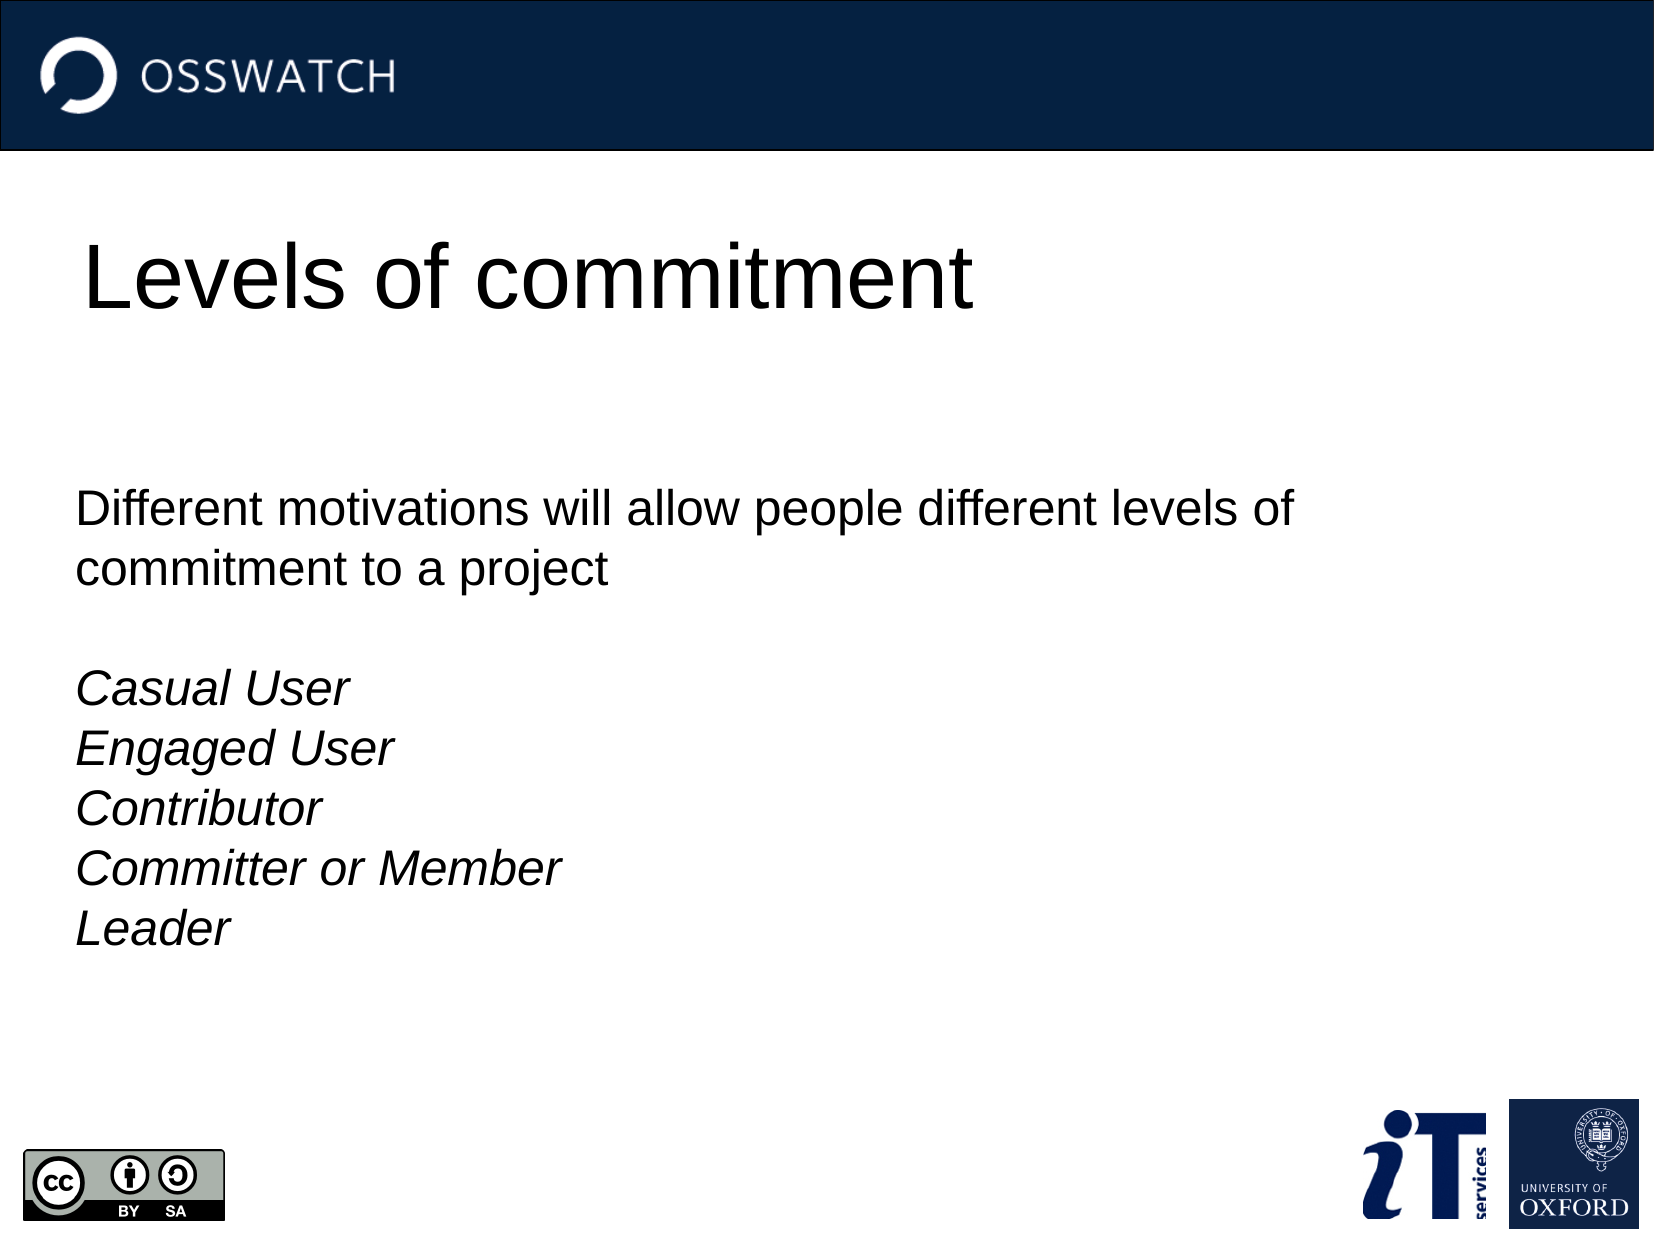

Levels of commitment
Different motivations will allow people different levels of commitment to a project
Casual User
Engaged User
Contributor
Committer or Member
Leader